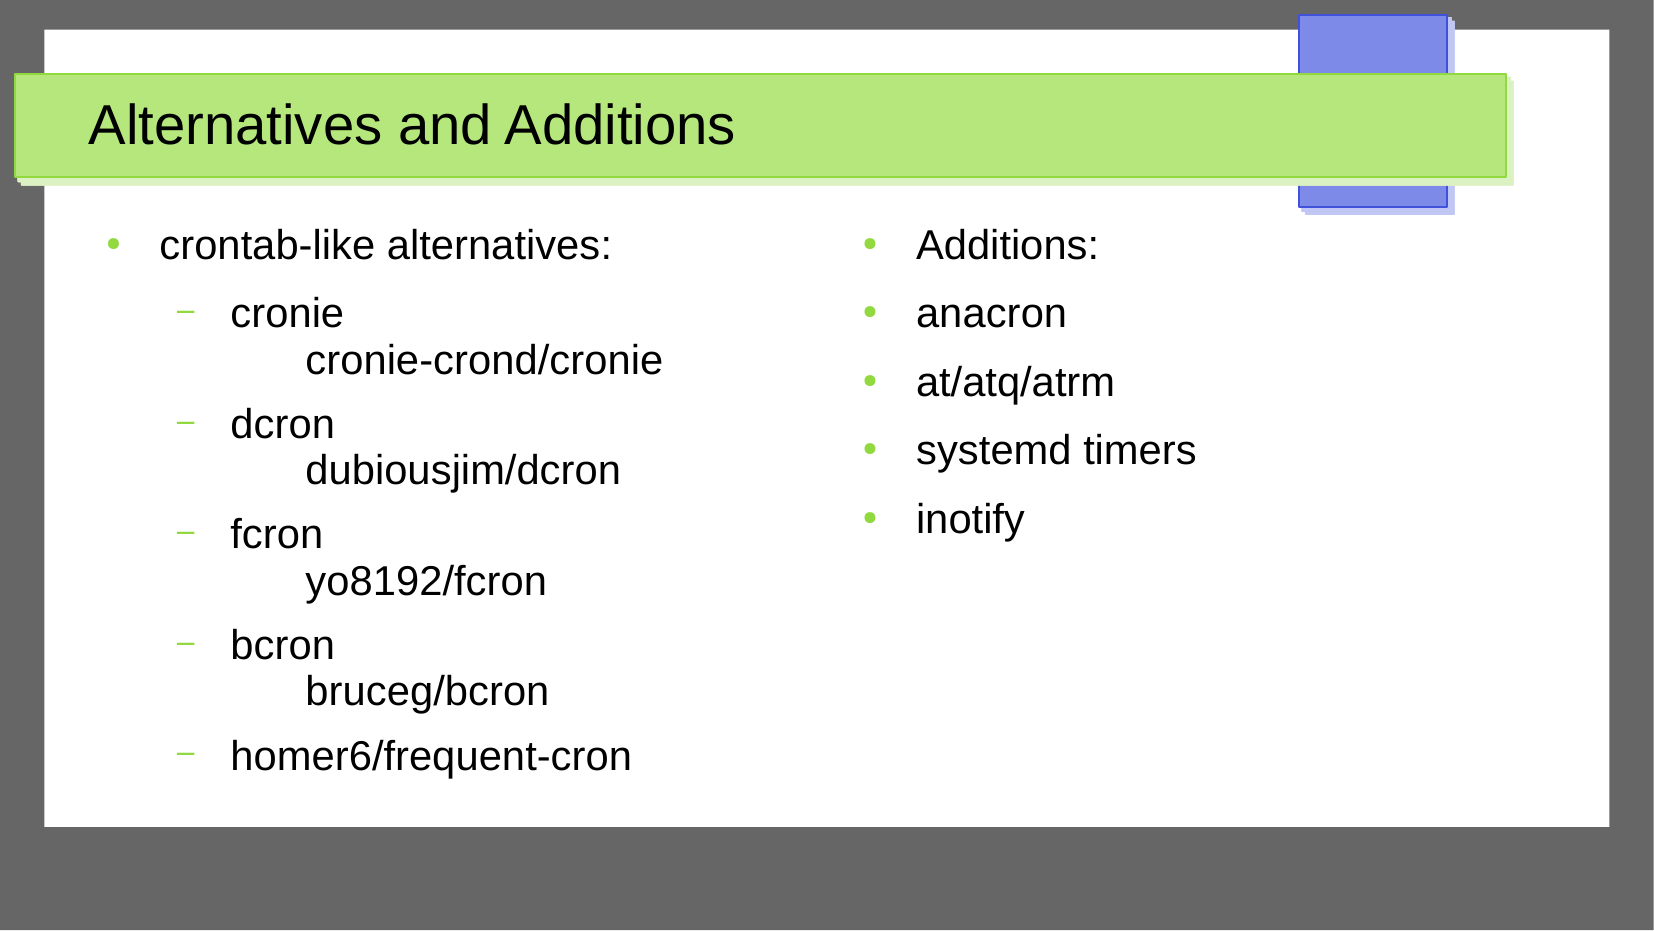

# Alternatives and Additions
crontab-like alternatives:
cronie
	cronie-crond/cronie
dcron
	dubiousjim/dcron
fcron
	yo8192/fcron
bcron
	bruceg/bcron
homer6/frequent-cron
Additions:
anacron
at/atq/atrm
systemd timers
inotify